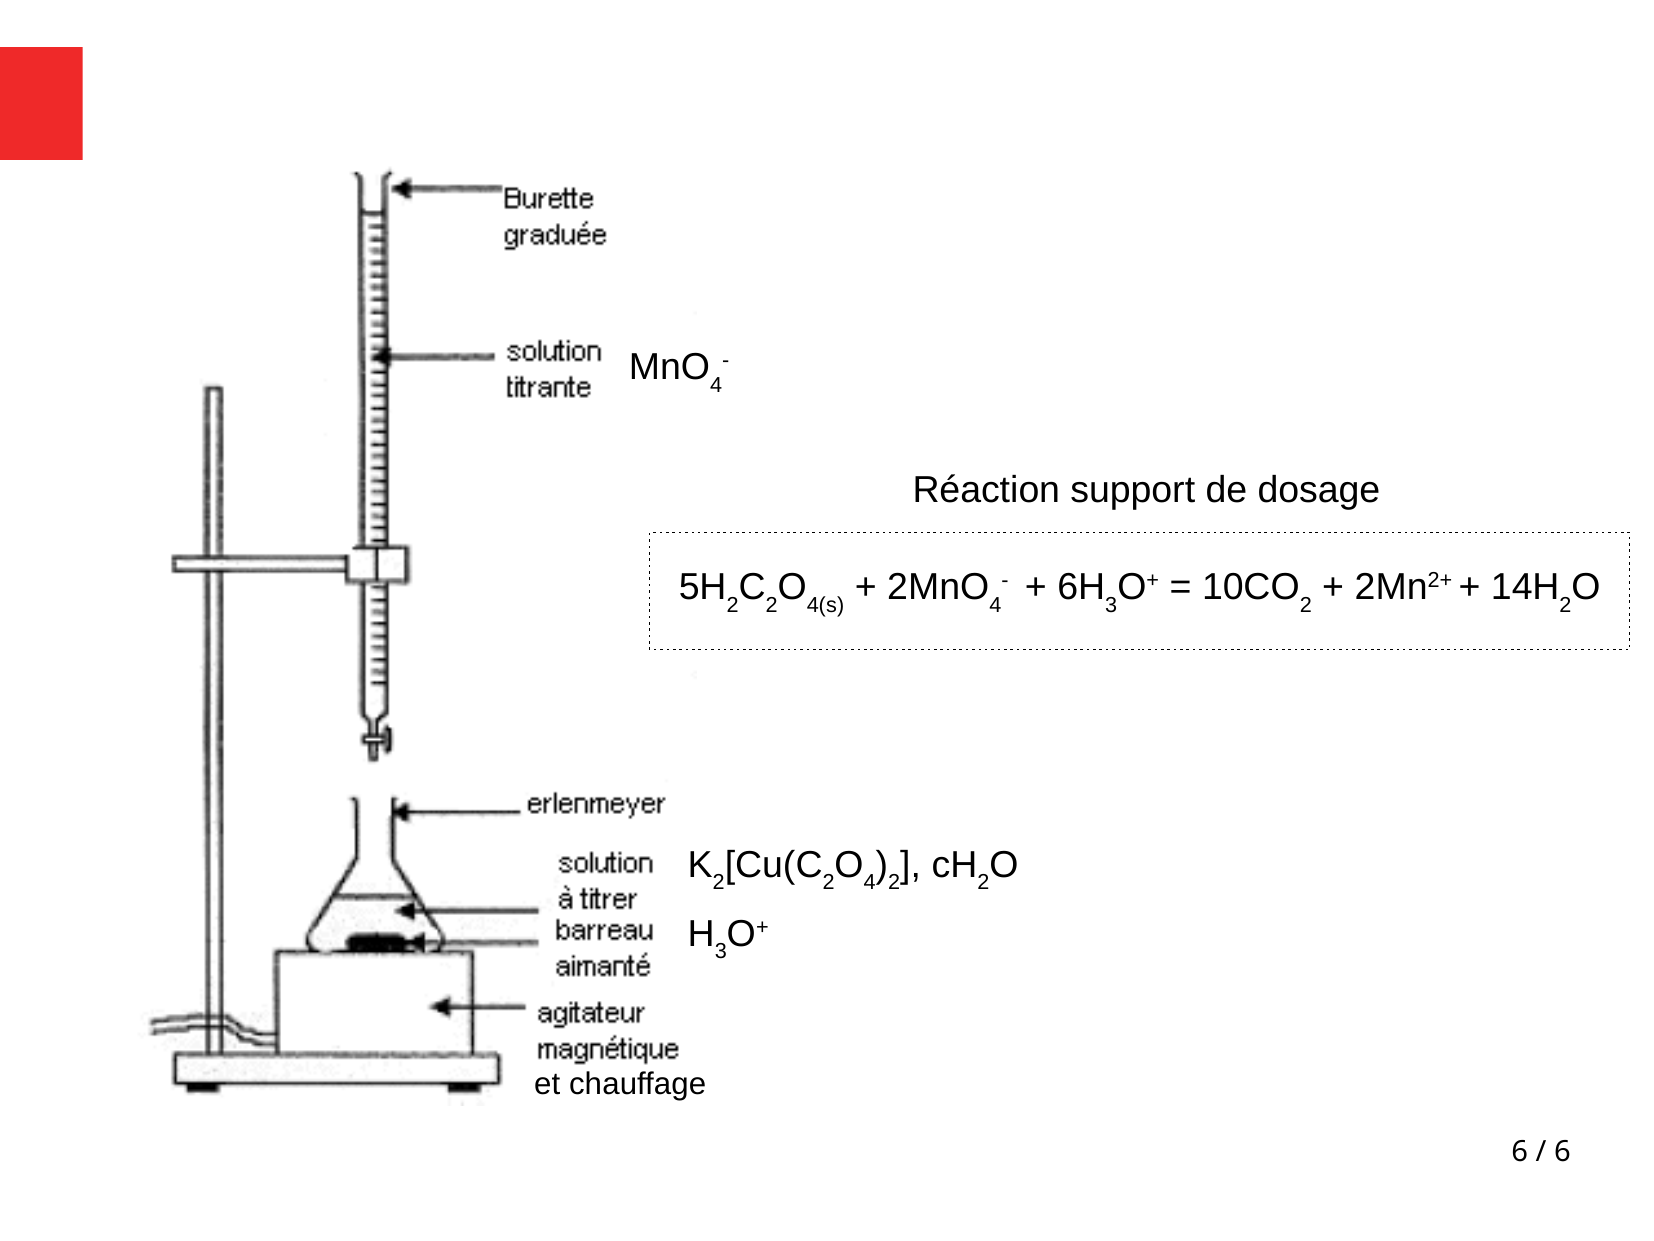

MnO4-
Réaction support de dosage
5H2C2O4(s) + 2MnO4- + 6H3O+ = 10CO2 + 2Mn2+ + 14H2O
K2[Cu(C2O4)2], cH2O
H3O+
et chauffage
6